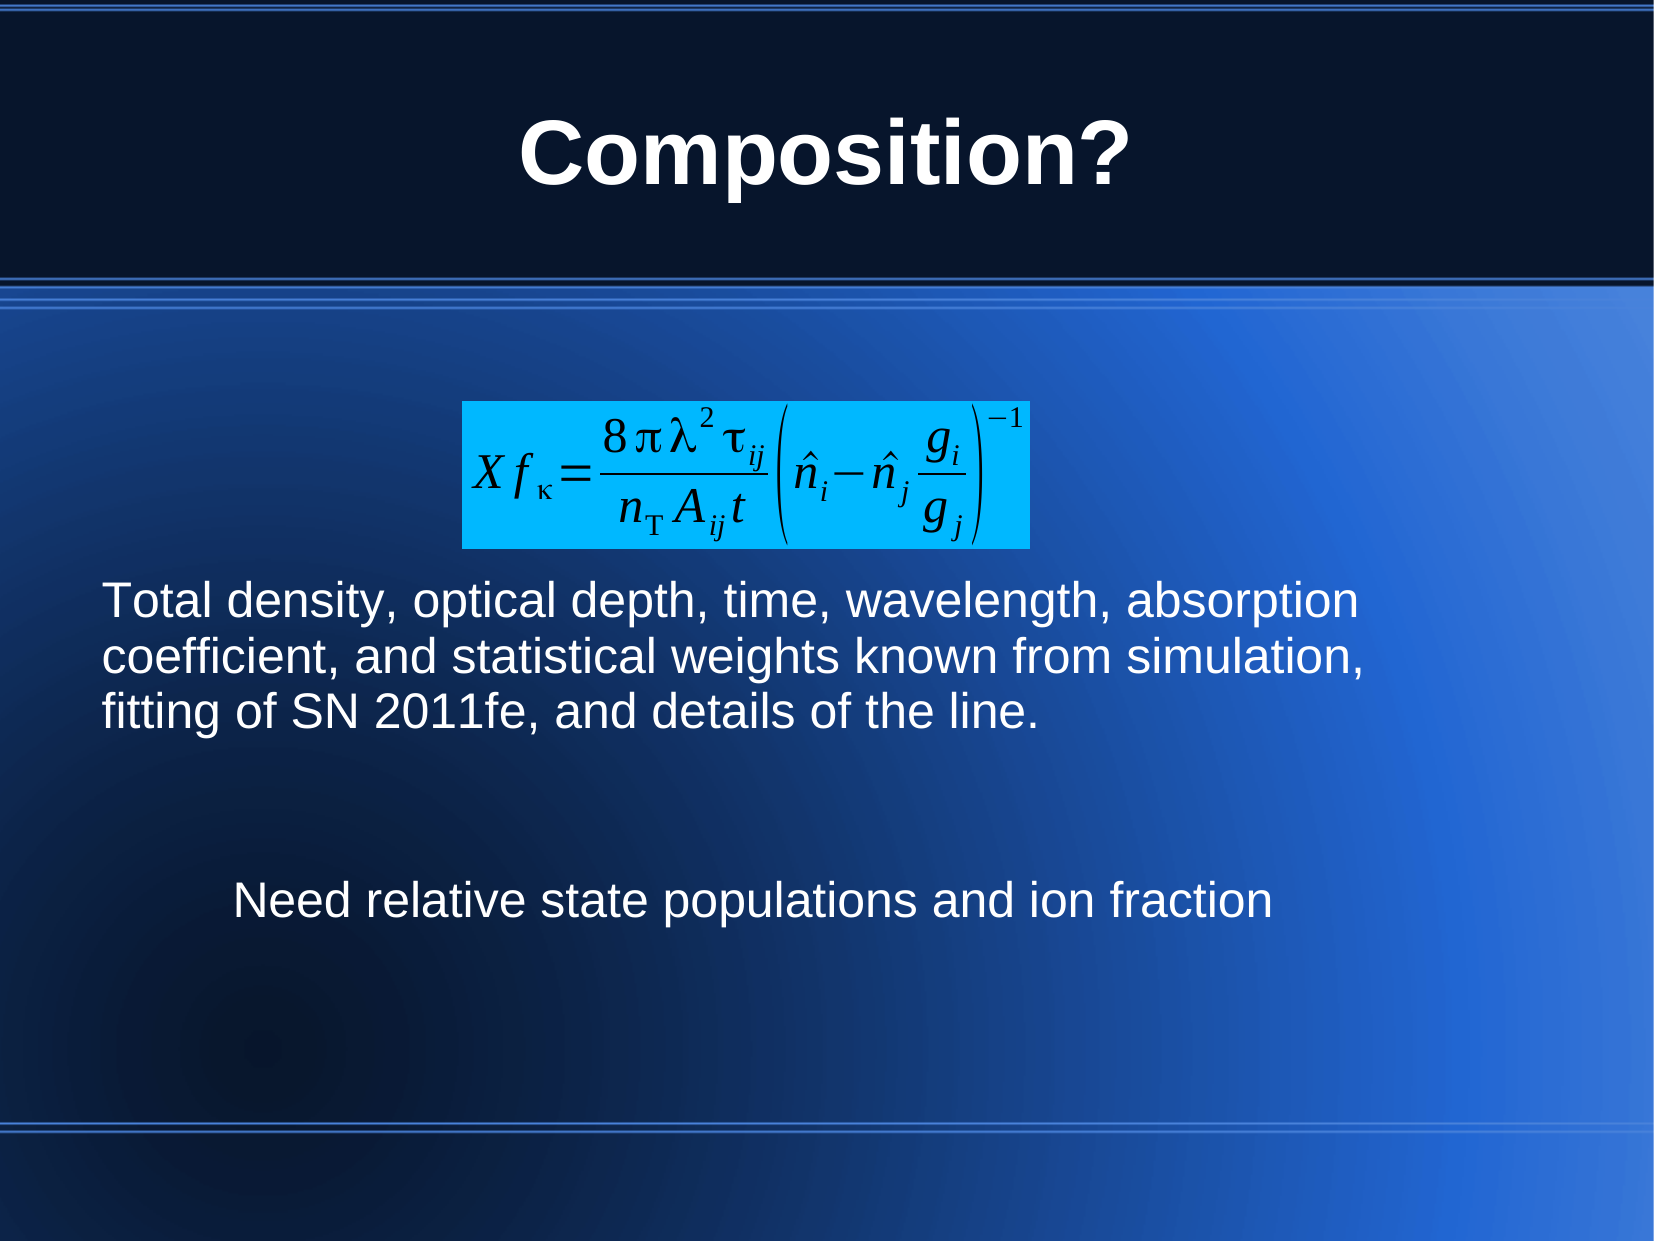

# Composition?
Total density, optical depth, time, wavelength, absorption coefficient, and statistical weights known from simulation, fitting of SN 2011fe, and details of the line.
Need relative state populations and ion fraction